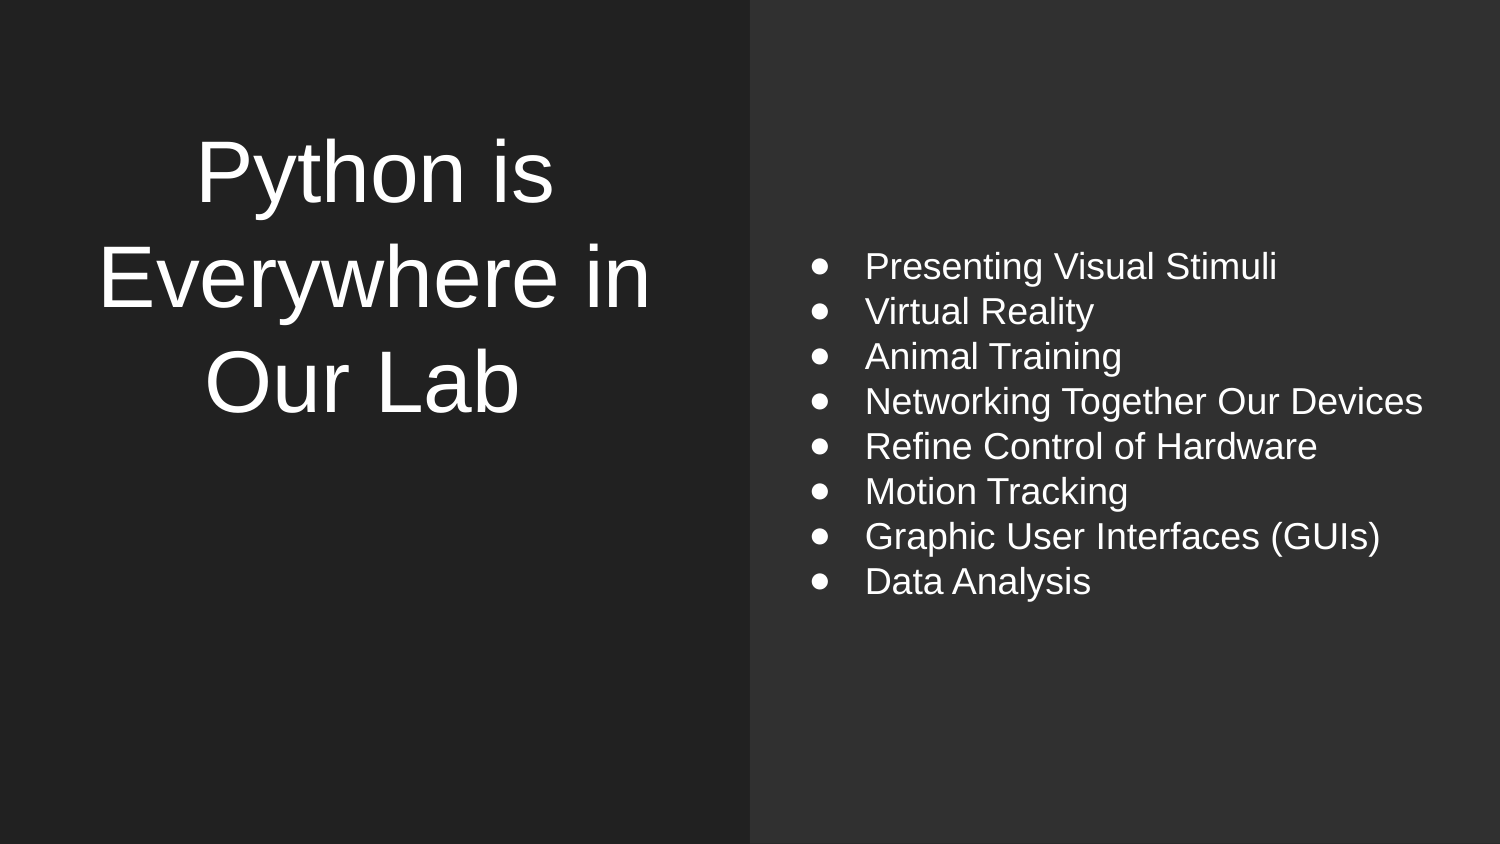

Presenting Visual Stimuli
Virtual Reality
Animal Training
Networking Together Our Devices
Refine Control of Hardware
Motion Tracking
Graphic User Interfaces (GUIs)
Data Analysis
# Python is Everywhere in Our Lab